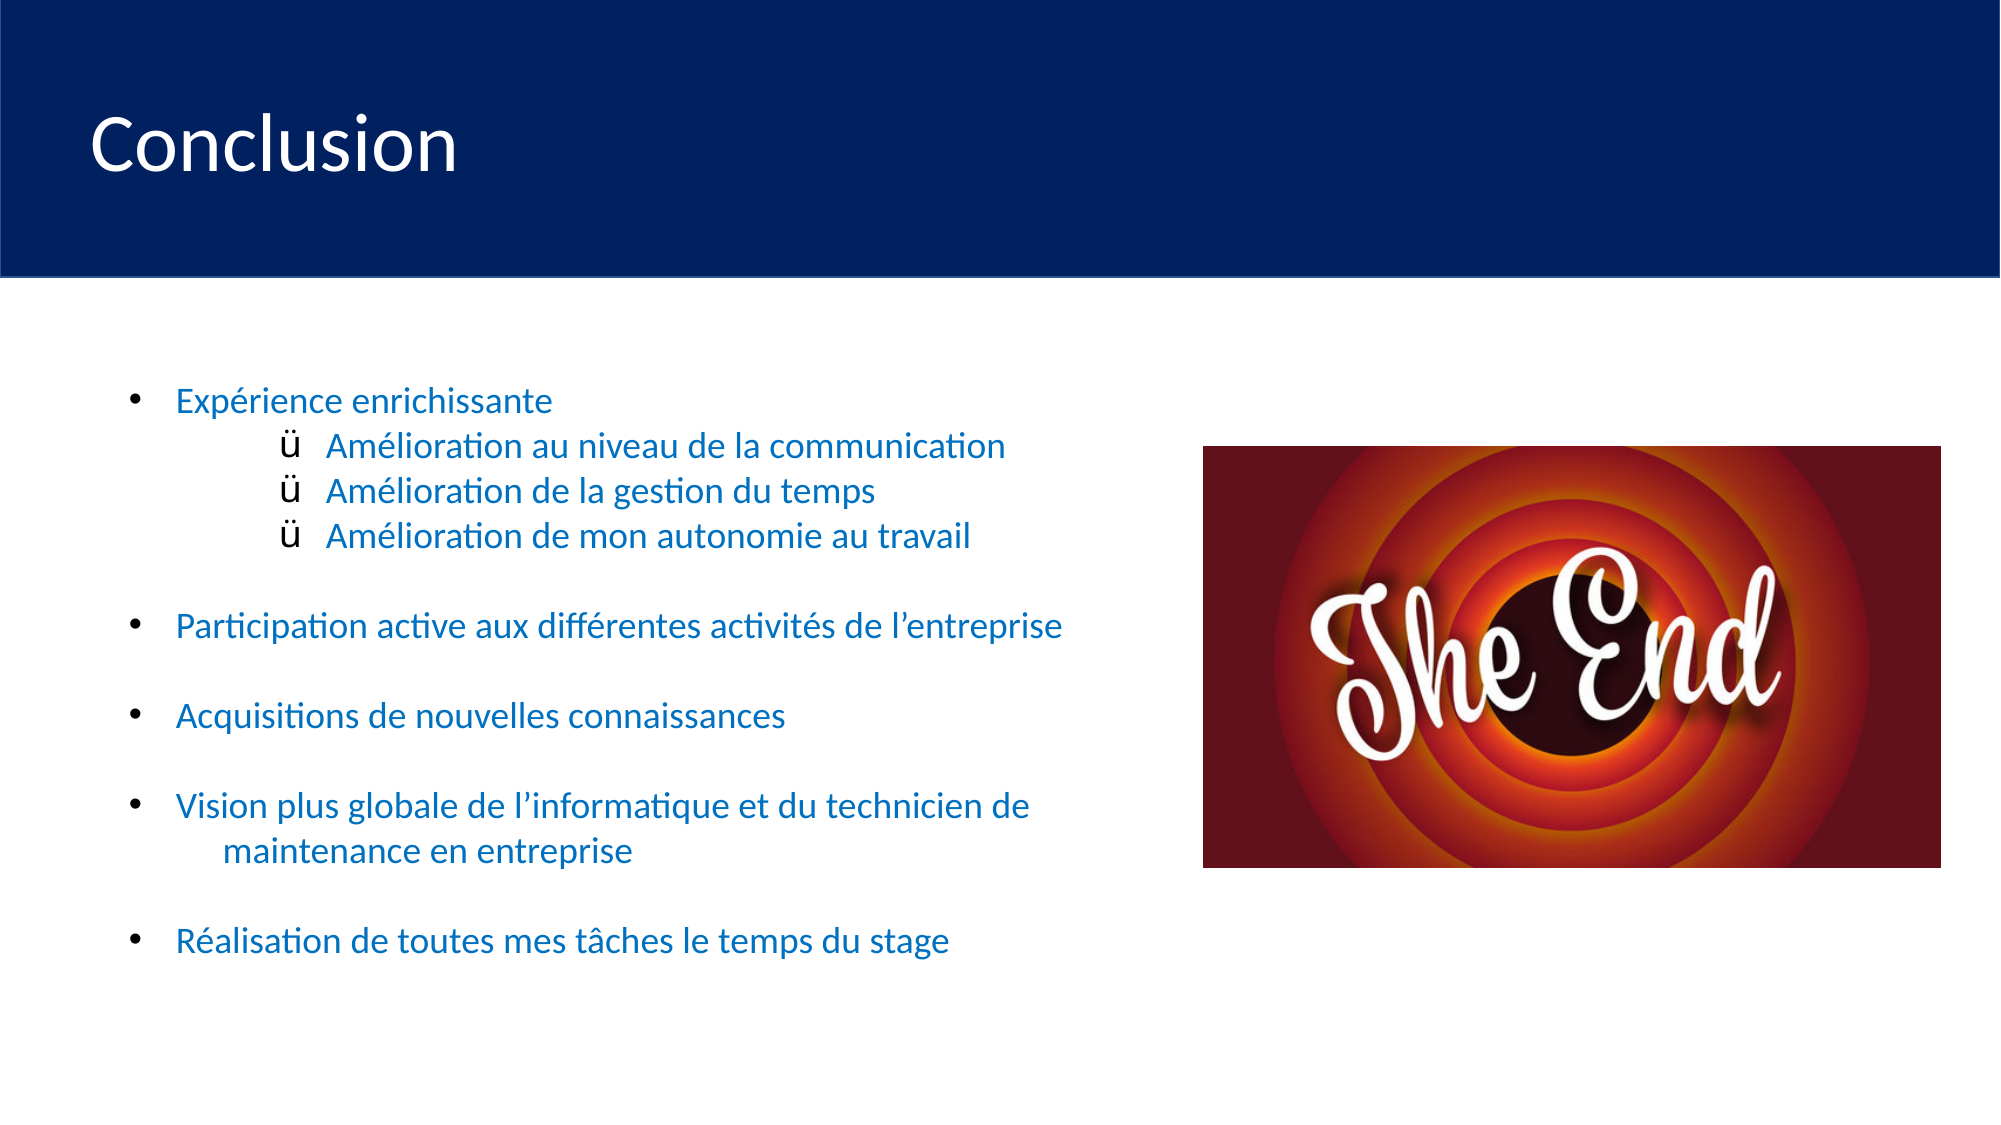

Conclusion
#
Expérience enrichissante
Amélioration au niveau de la communication
Amélioration de la gestion du temps
Amélioration de mon autonomie au travail
Participation active aux différentes activités de l’entreprise
Acquisitions de nouvelles connaissances
Vision plus globale de l’informatique et du technicien de maintenance en entreprise
Réalisation de toutes mes tâches le temps du stage